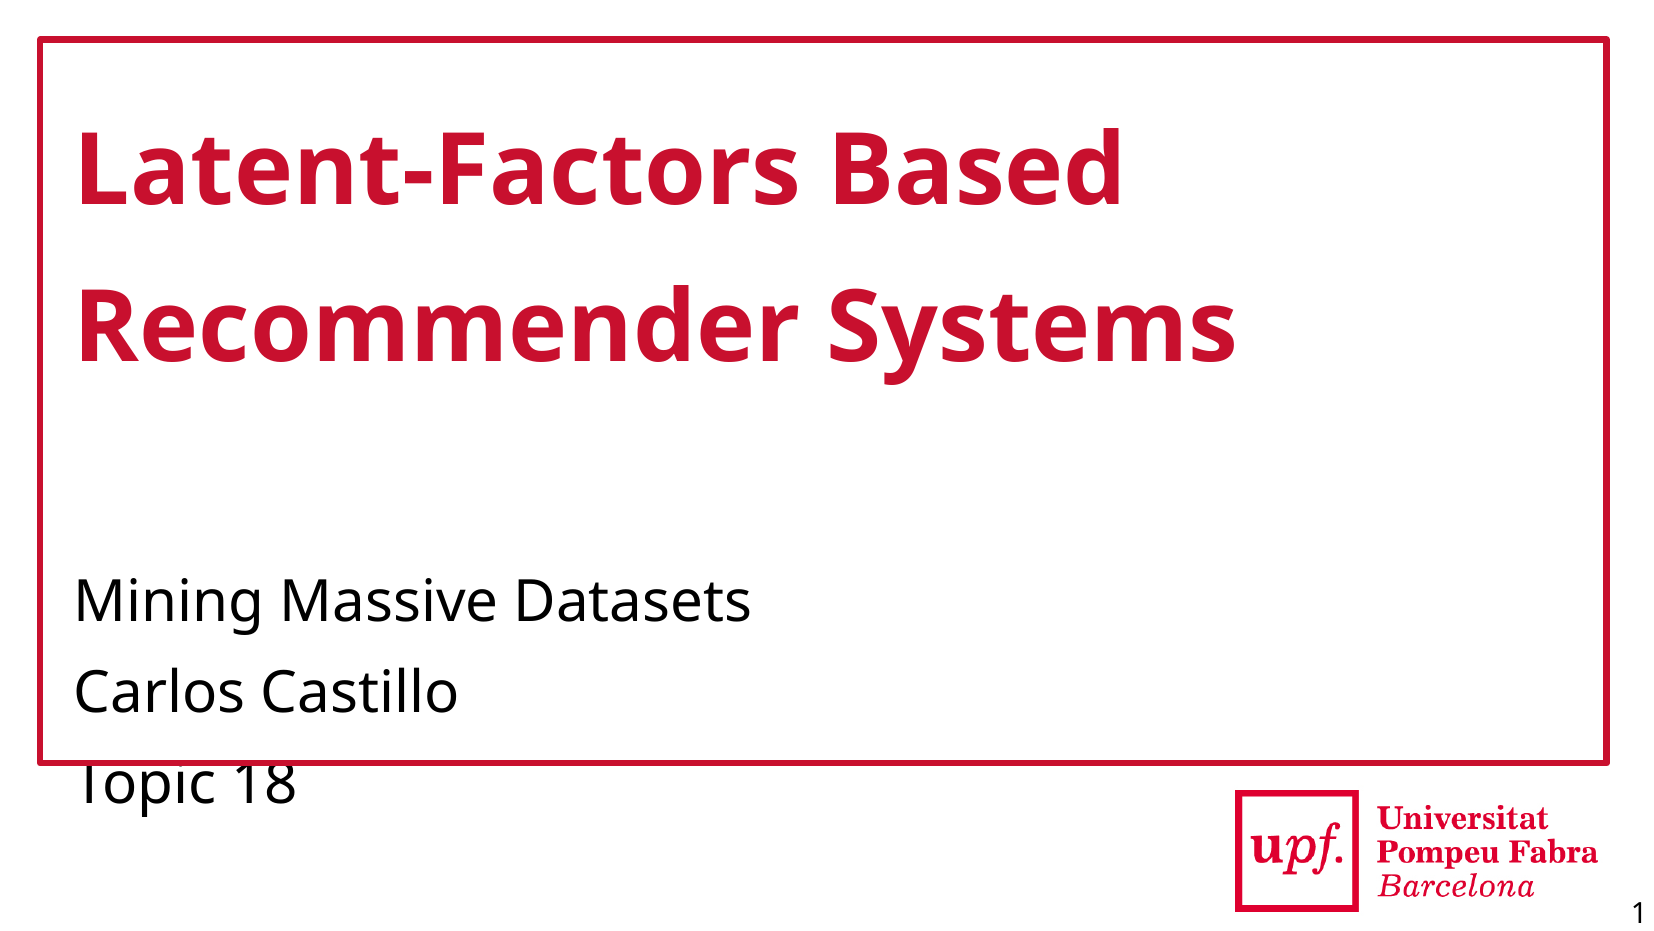

Latent-Factors Based
Recommender Systems
Mining Massive Datasets
Carlos Castillo
Topic 18
1